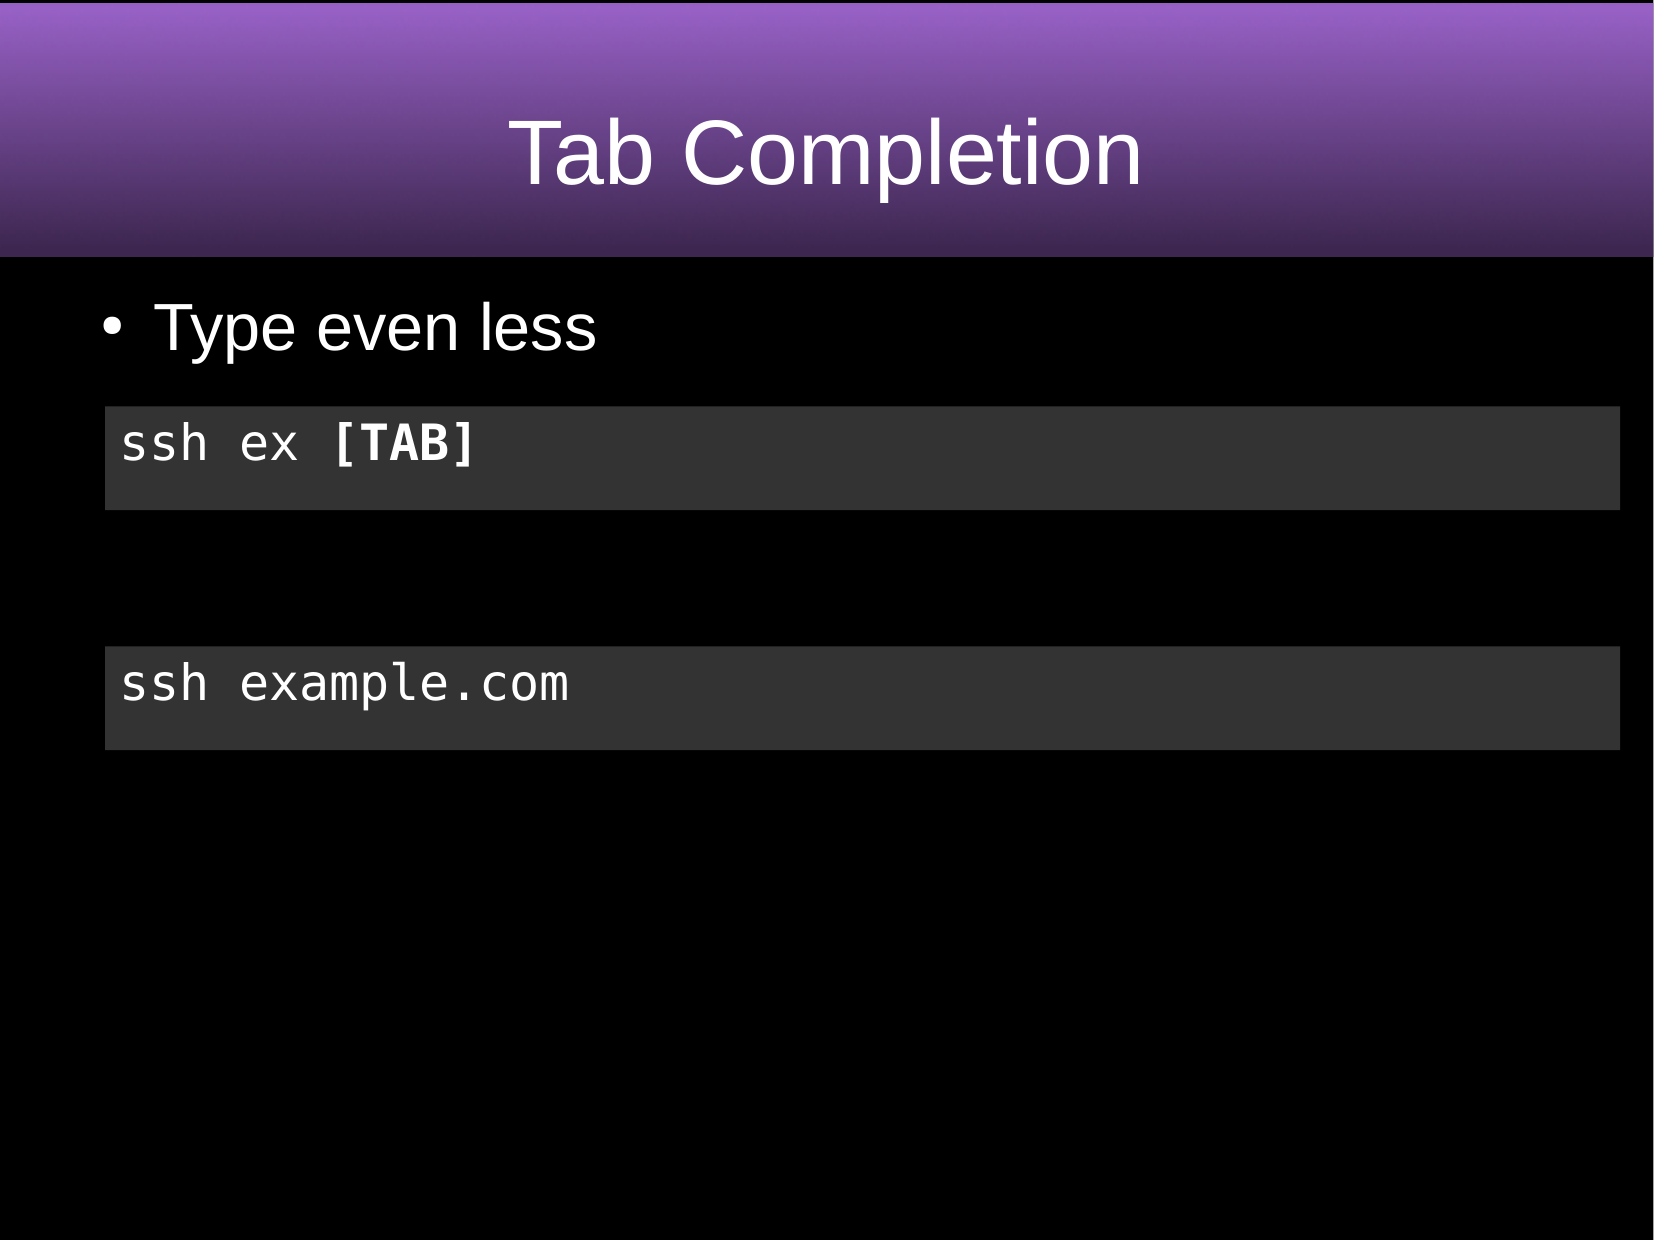

# Tab Completion
Type even less
ssh ex [TAB]
ssh example.com